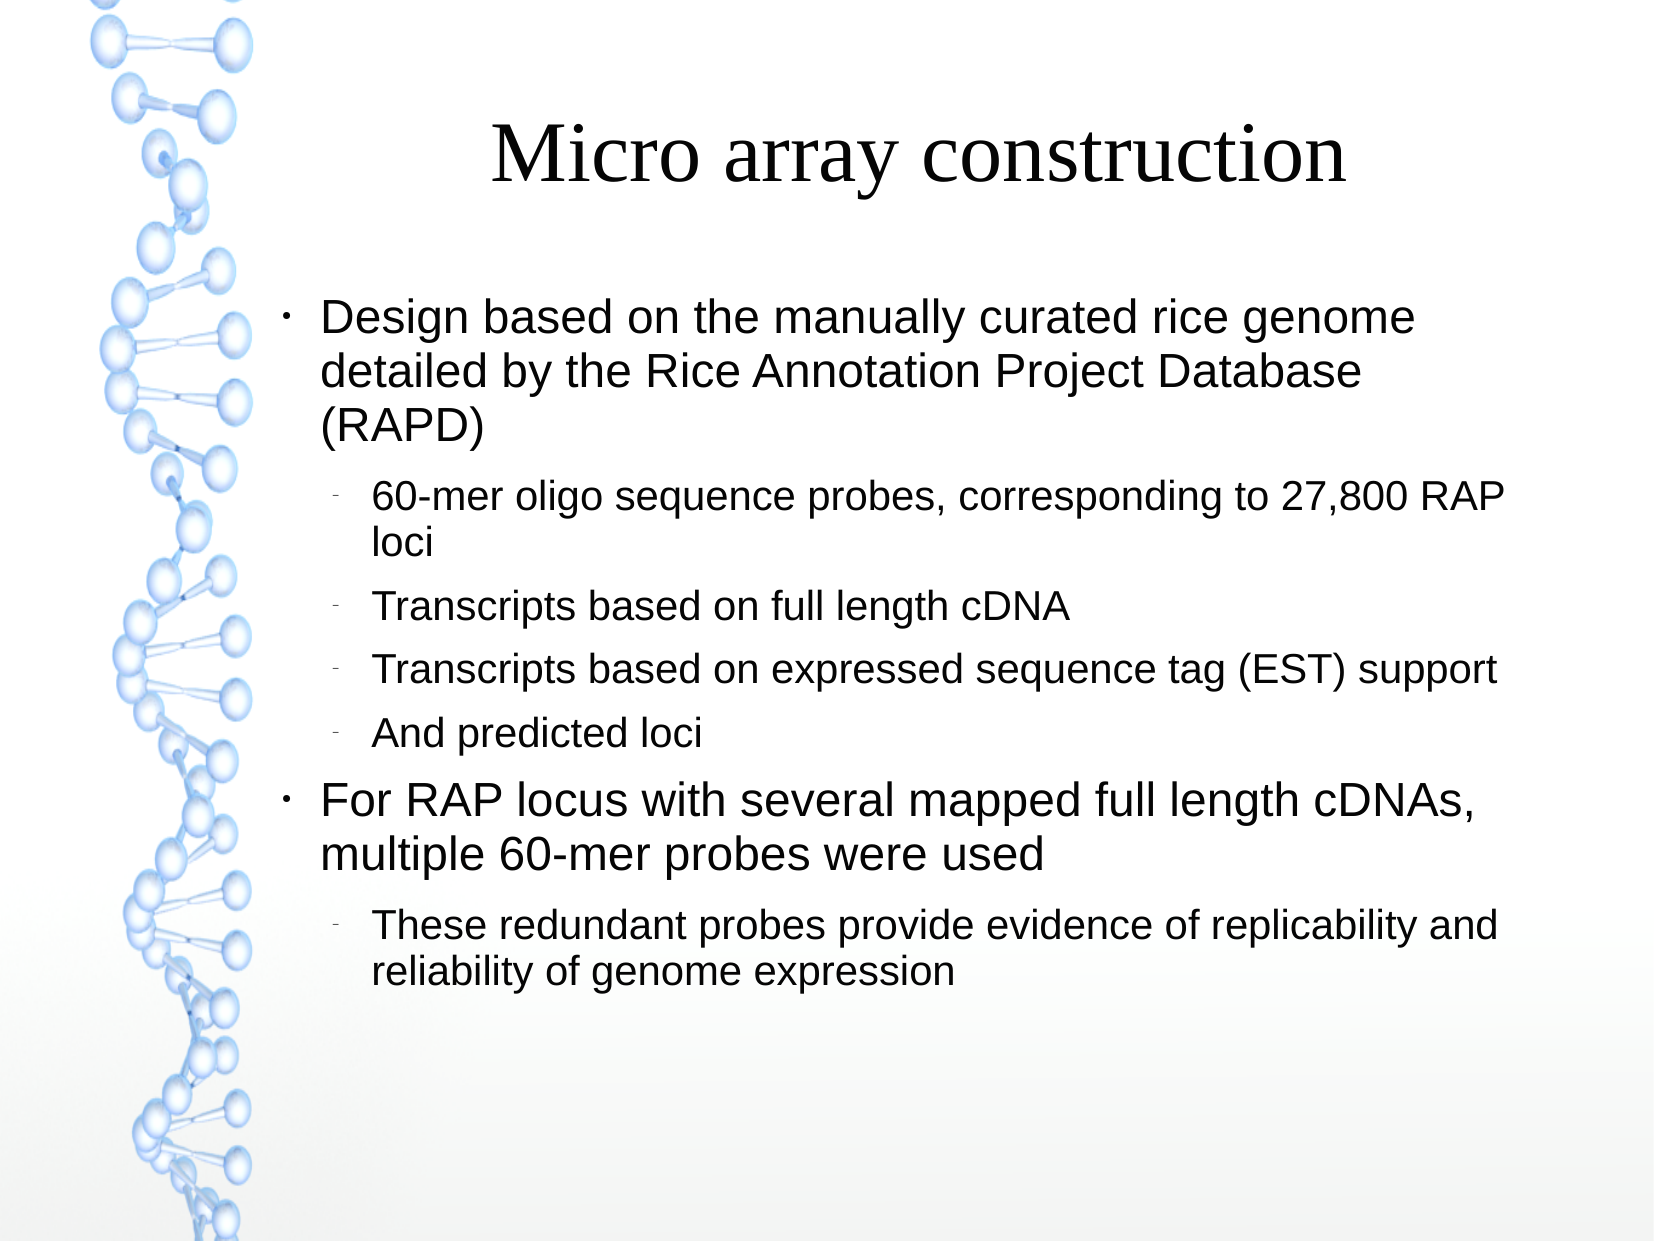

# Micro array construction
Design based on the manually curated rice genome detailed by the Rice Annotation Project Database (RAPD)
60-mer oligo sequence probes, corresponding to 27,800 RAP loci
Transcripts based on full length cDNA
Transcripts based on expressed sequence tag (EST) support
And predicted loci
For RAP locus with several mapped full length cDNAs, multiple 60-mer probes were used
These redundant probes provide evidence of replicability and reliability of genome expression